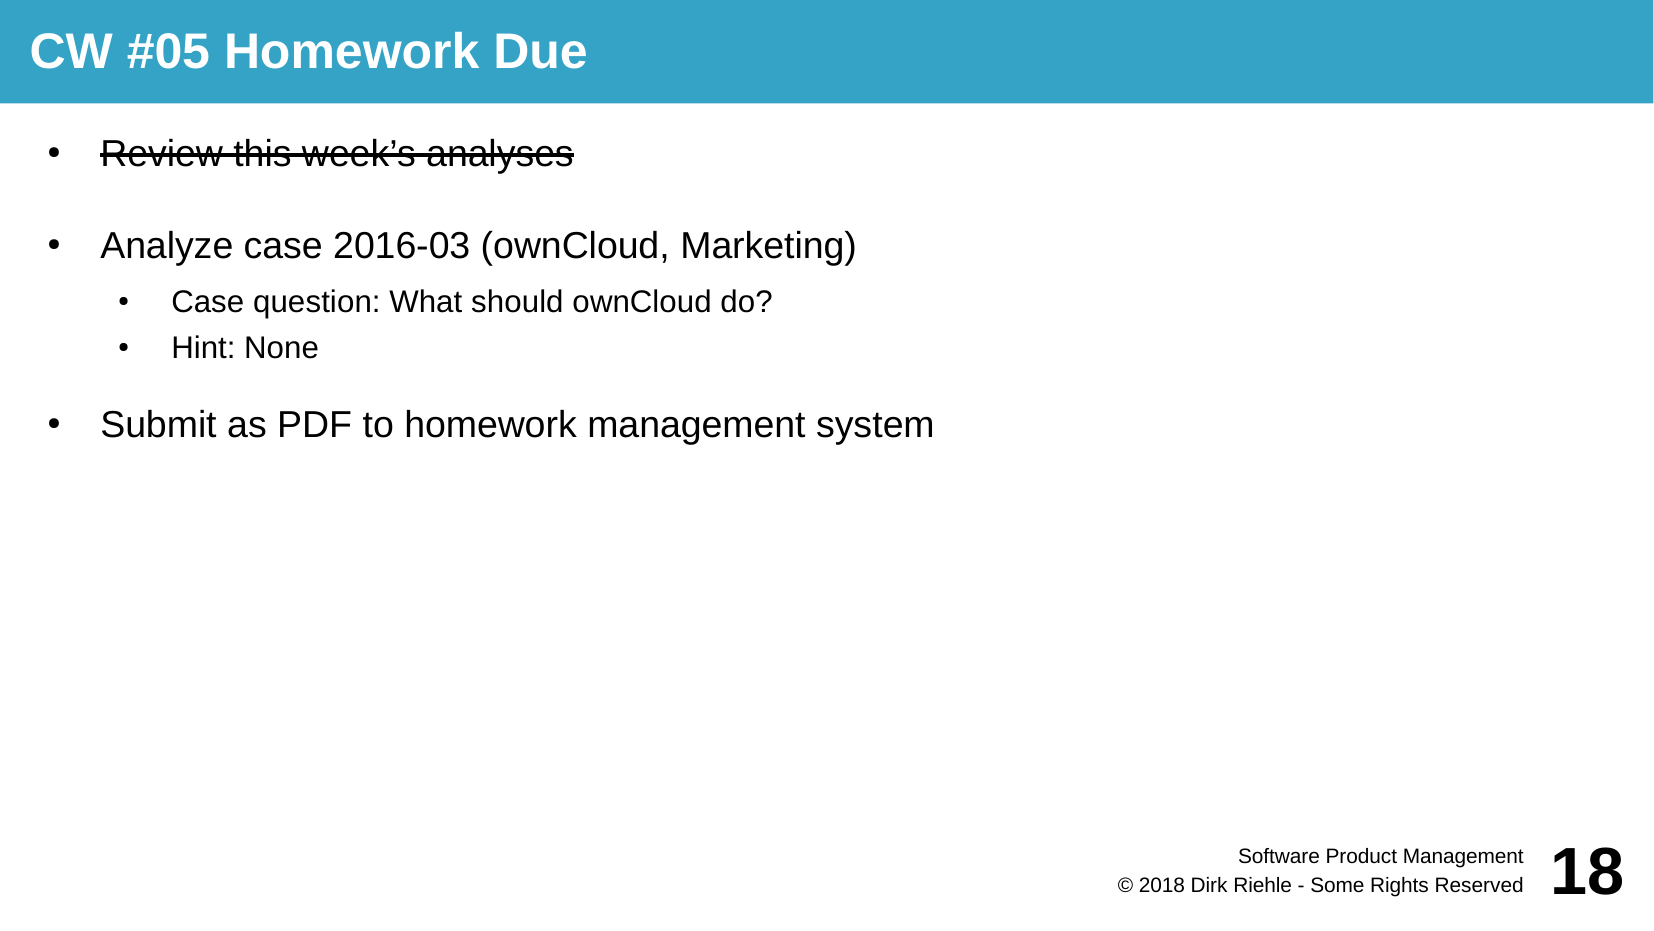

# CW #05 Homework Due
Review this week’s analyses
Analyze case 2016-03 (ownCloud, Marketing)
Case question: What should ownCloud do?
Hint: None
Submit as PDF to homework management system
Software Product Management
18
© 2018 Dirk Riehle - Some Rights Reserved